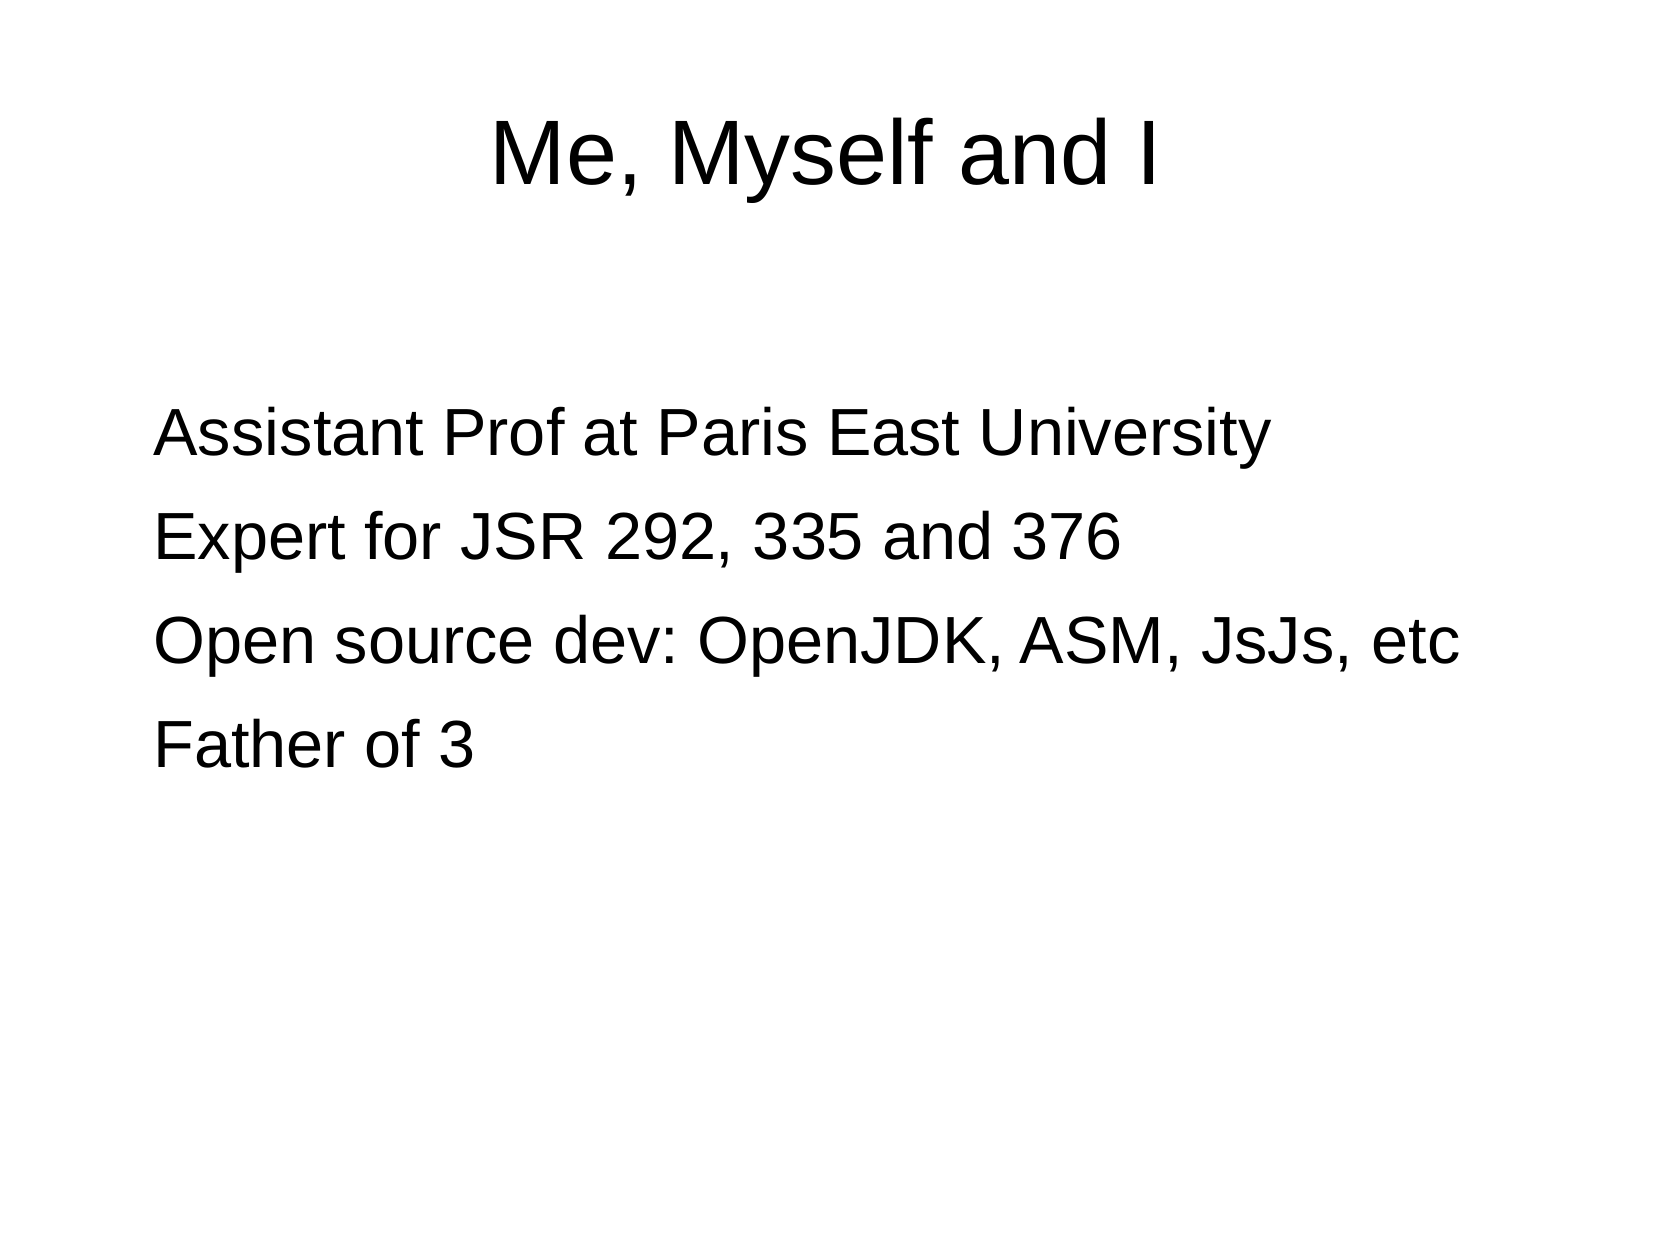

# Me, Myself and I
Assistant Prof at Paris East University
Expert for JSR 292, 335 and 376
Open source dev: OpenJDK, ASM, JsJs, etc
Father of 3